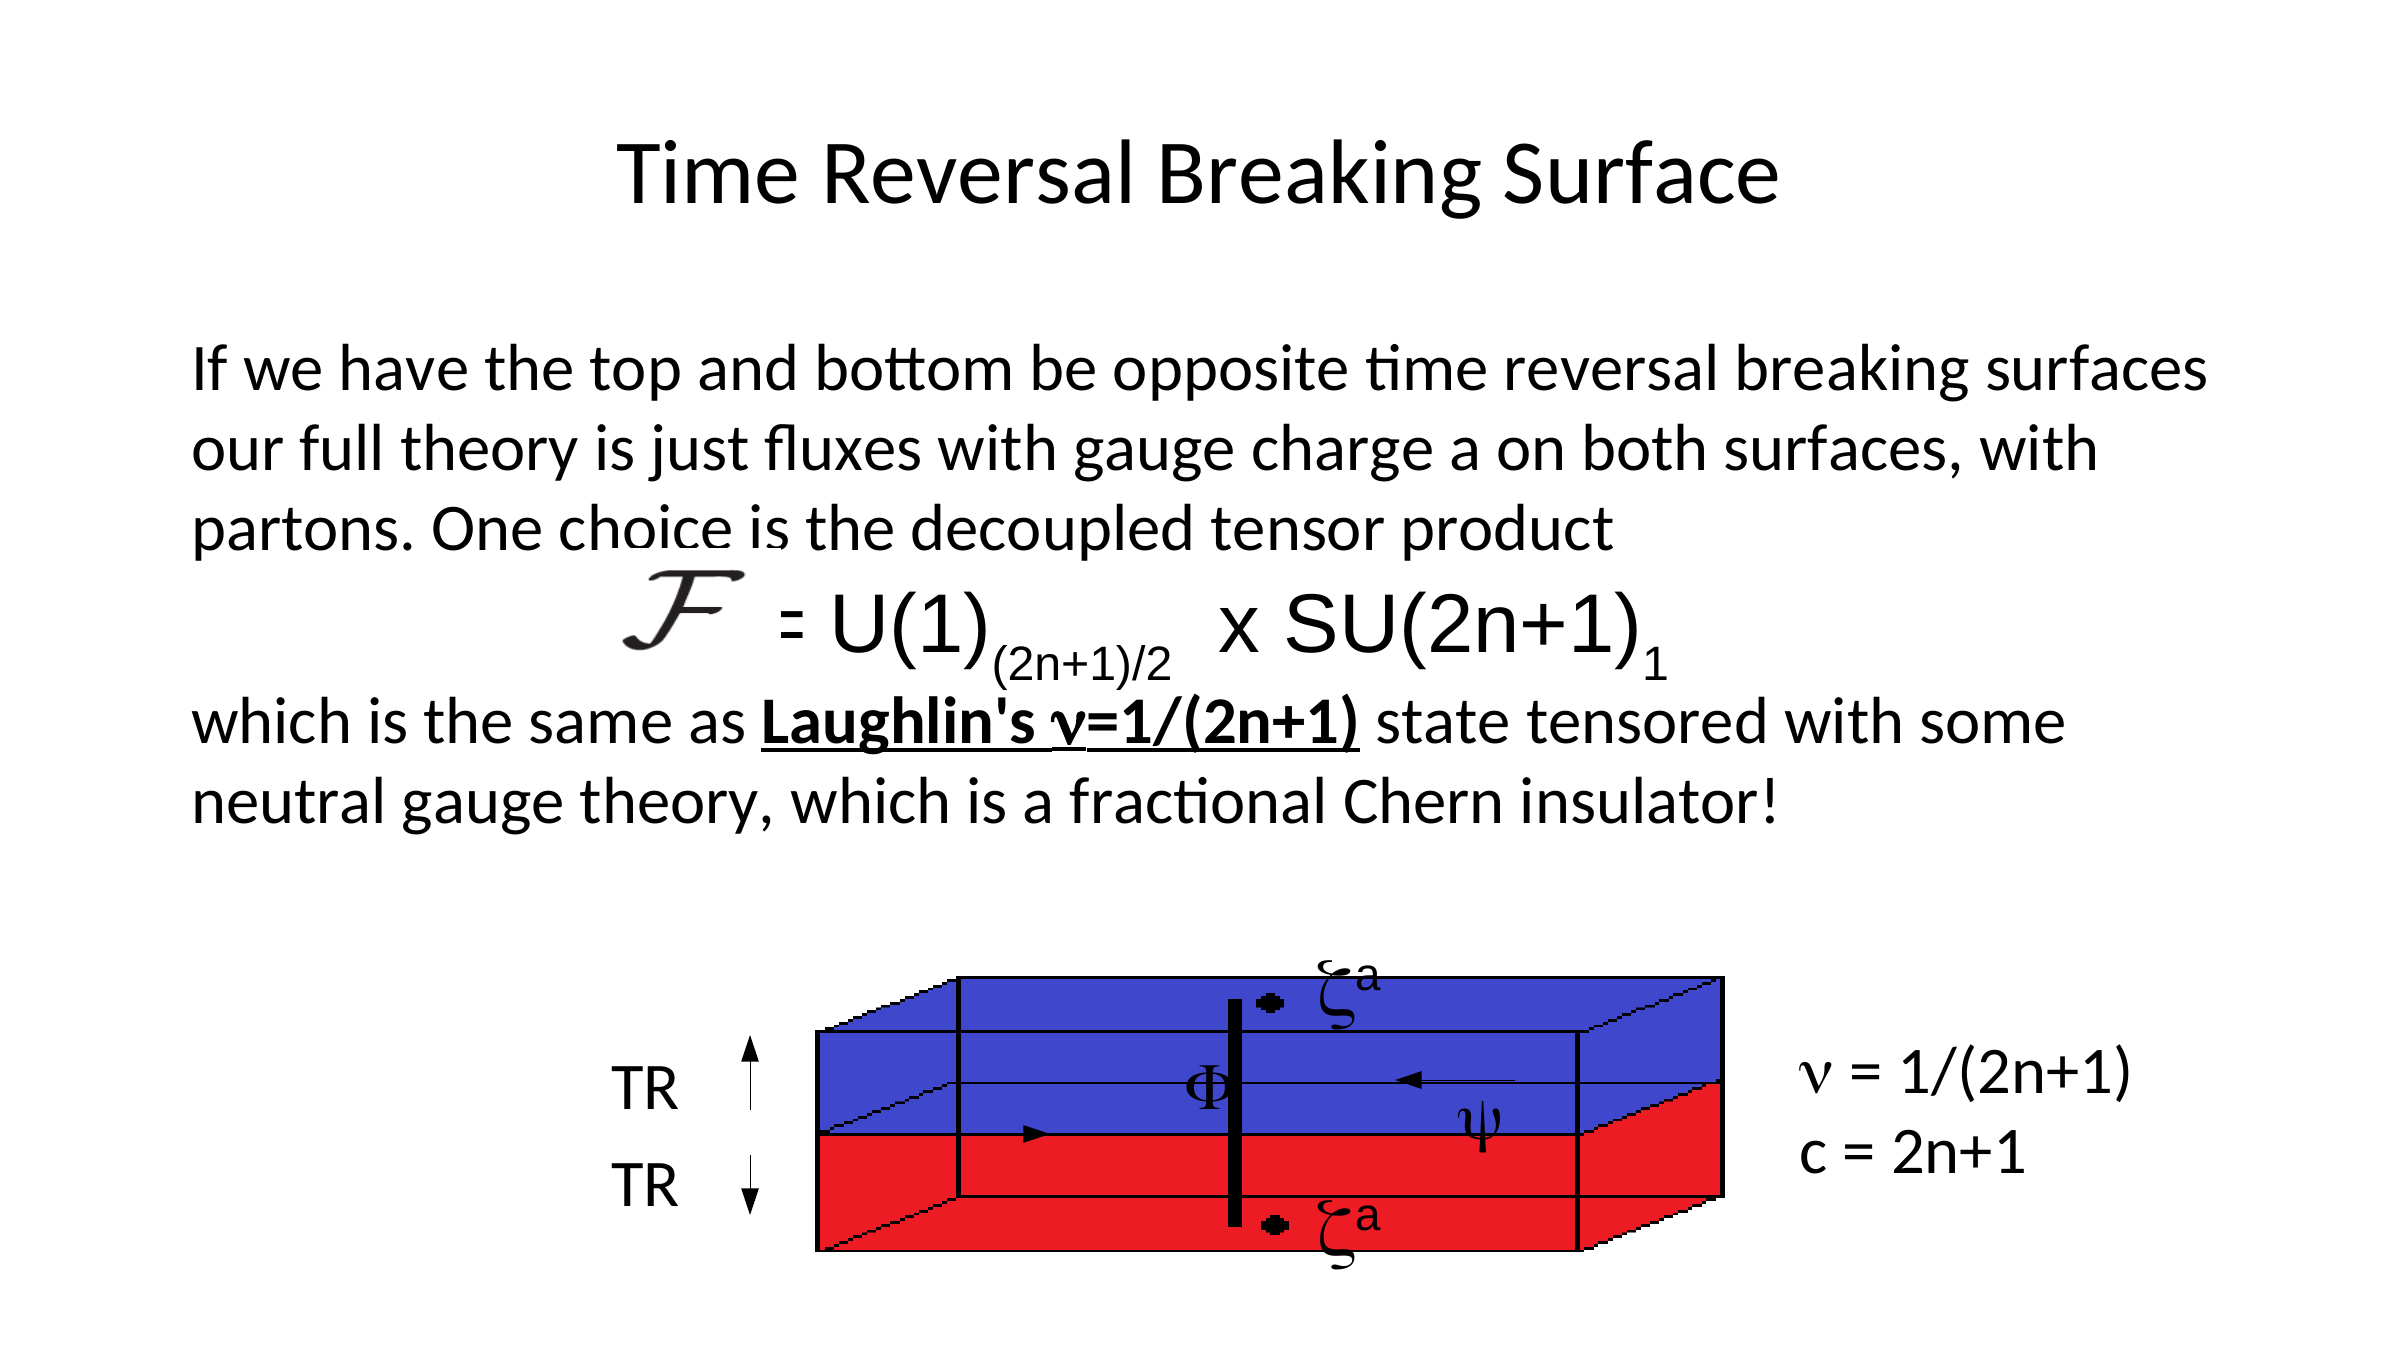

# Time Reversal Breaking Surface
If we have the top and bottom be opposite time reversal breaking surfaces our full theory is just fluxes with gauge charge a on both surfaces, with partons. One choice is the decoupled tensor product
which is the same as Laughlin's n=1/(2n+1) state tensored with some neutral gauge theory, which is a fractional Chern insulator!
 = U(1)(2n+1)/2 x SU(2n+1)1
za
n = 1/(2n+1)
c = 2n+1
TR
TR
F
 y
za